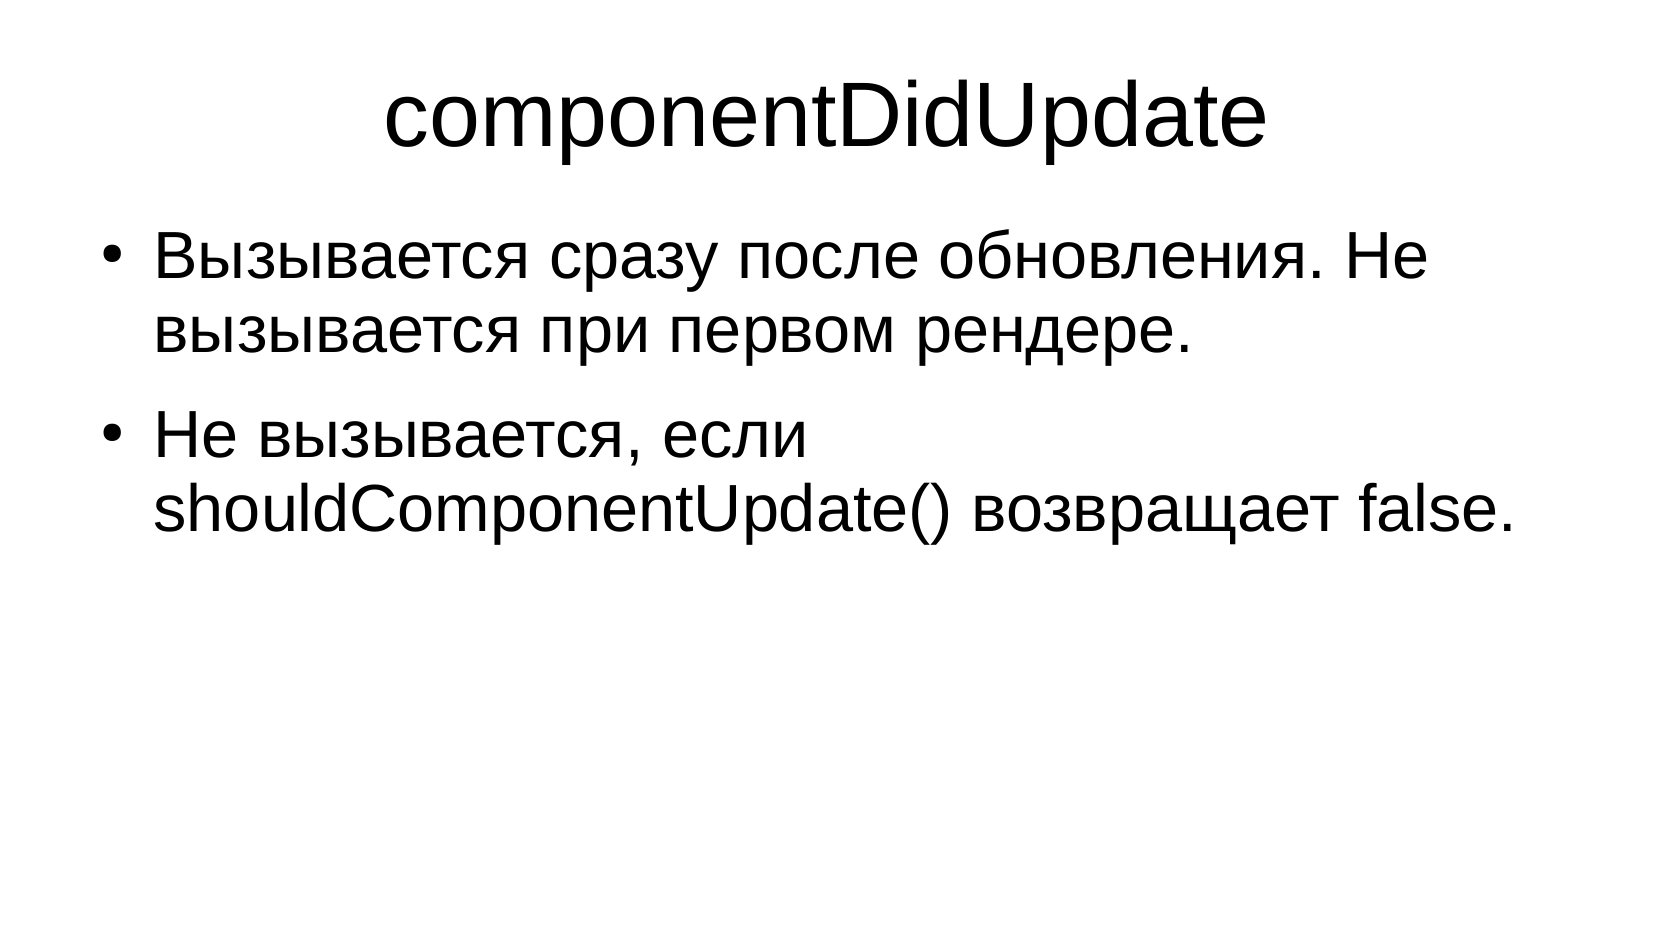

# componentDidUpdate
Вызывается сразу после обновления. Не вызывается при первом рендере.
Не вызывается, если shouldComponentUpdate() возвращает false.